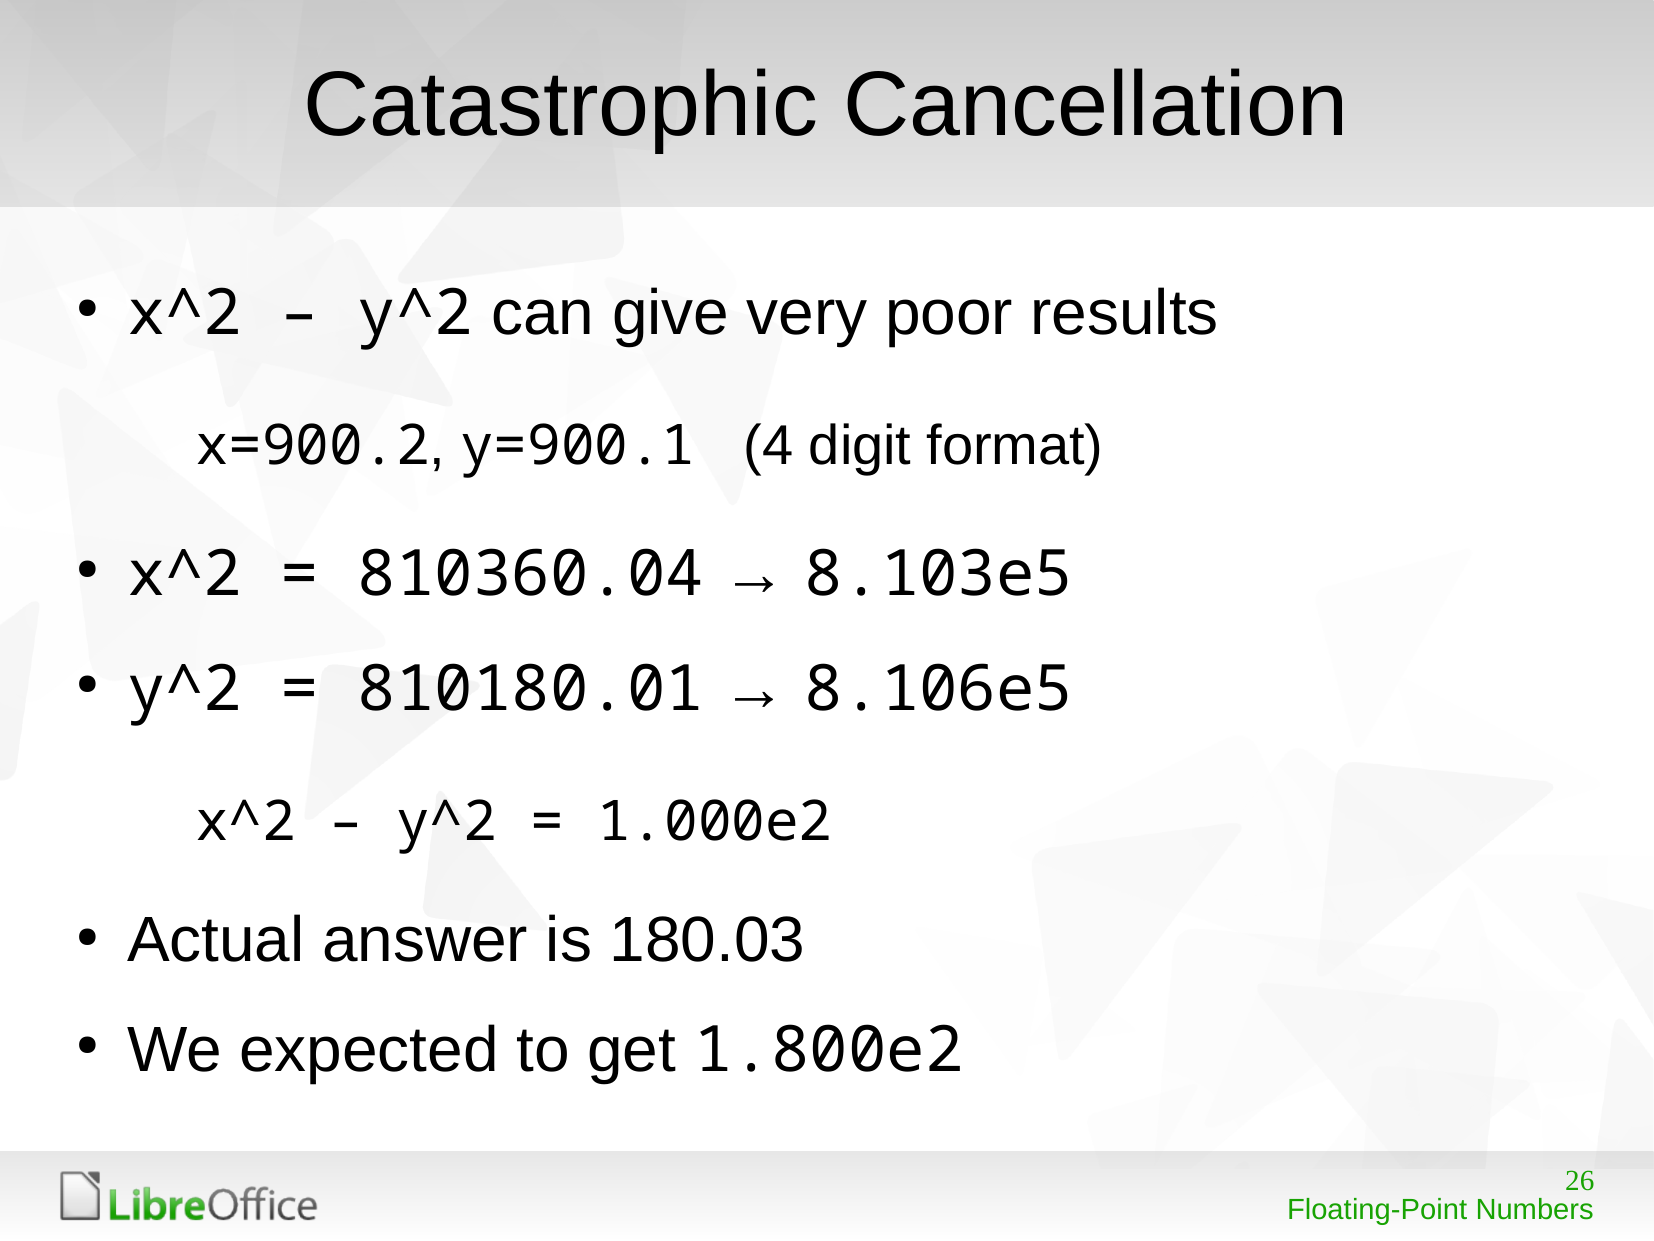

Catastrophic Cancellation
# x^2 – y^2 can give very poor results
x=900.2, y=900.1 (4 digit format)
x^2 = 810360.04 → 8.103e5
y^2 = 810180.01 → 8.106e5
x^2 – y^2 = 1.000e2
Actual answer is 180.03
We expected to get 1.800e2
26
Floating-Point Numbers